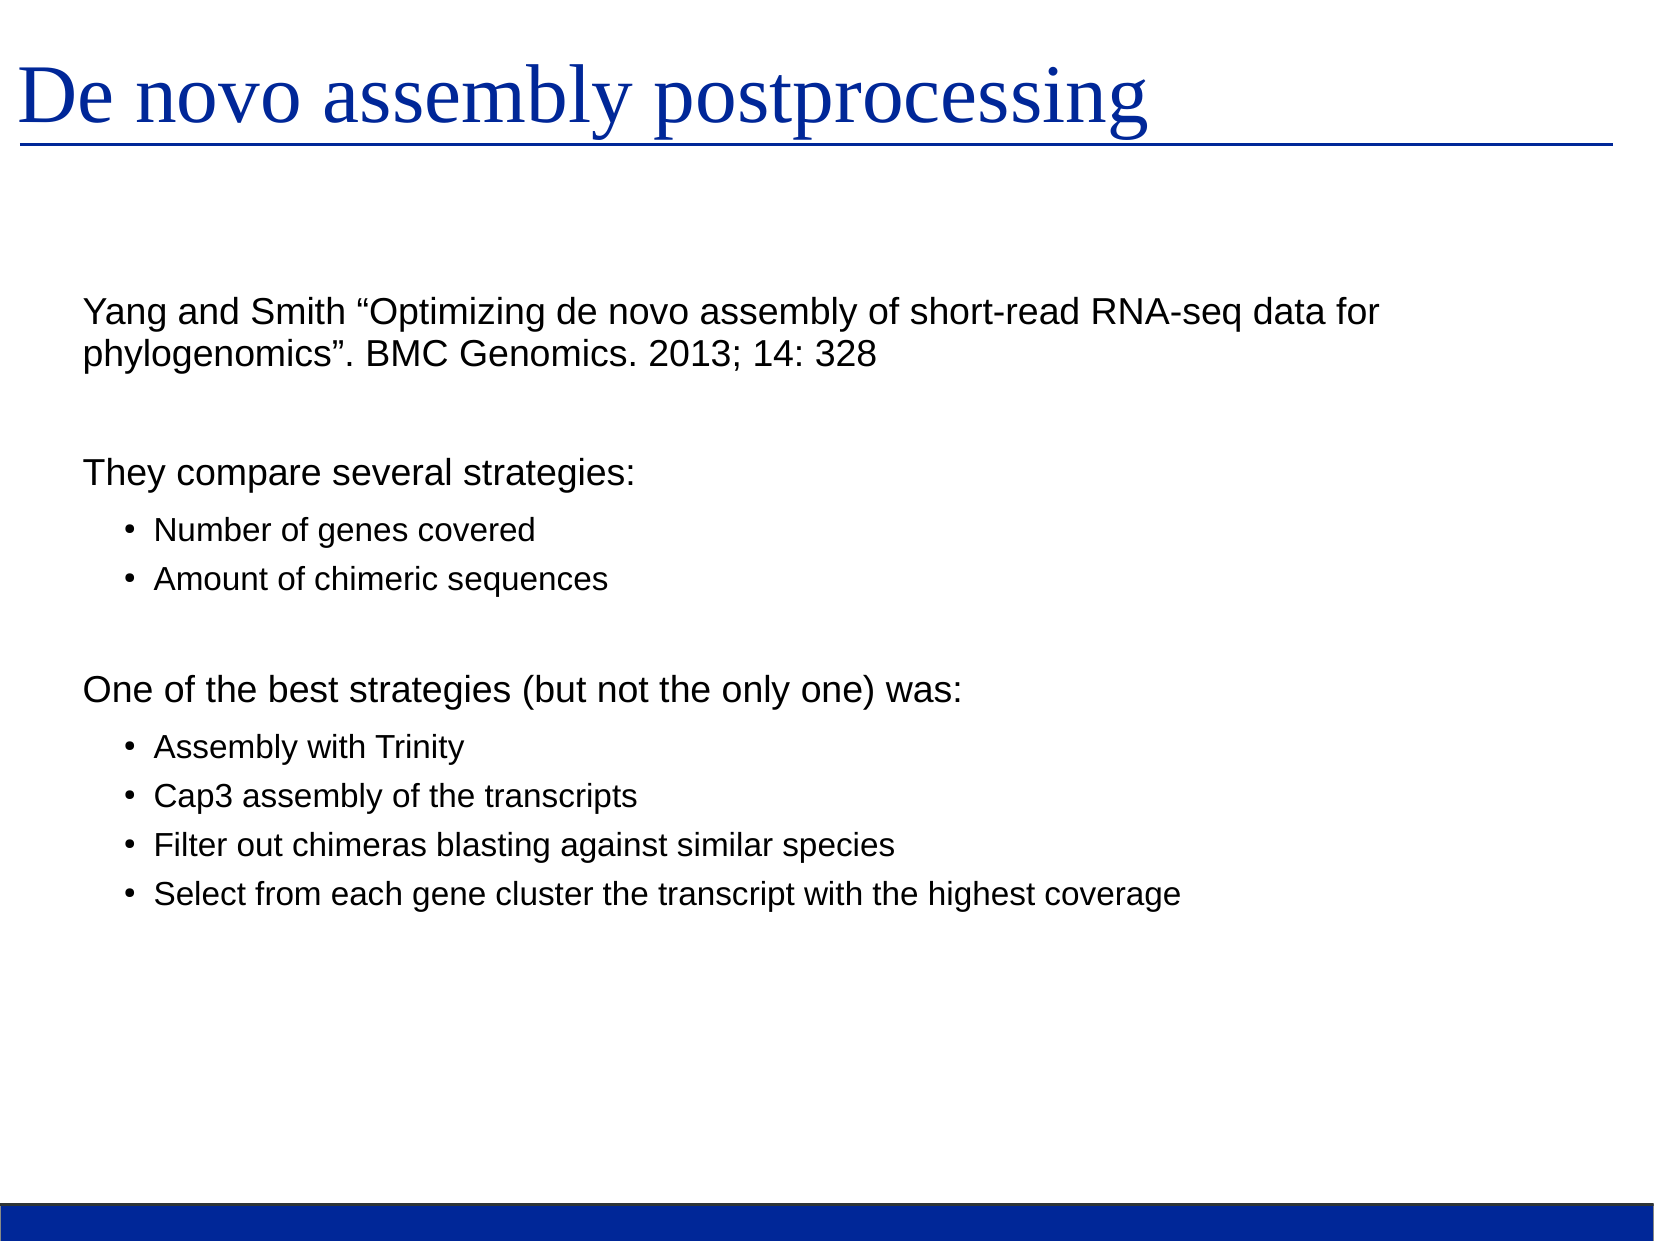

# De novo assembly postprocessing
Yang and Smith “Optimizing de novo assembly of short-read RNA-seq data for phylogenomics”. BMC Genomics. 2013; 14: 328
They compare several strategies:
Number of genes covered
Amount of chimeric sequences
One of the best strategies (but not the only one) was:
Assembly with Trinity
Cap3 assembly of the transcripts
Filter out chimeras blasting against similar species
Select from each gene cluster the transcript with the highest coverage